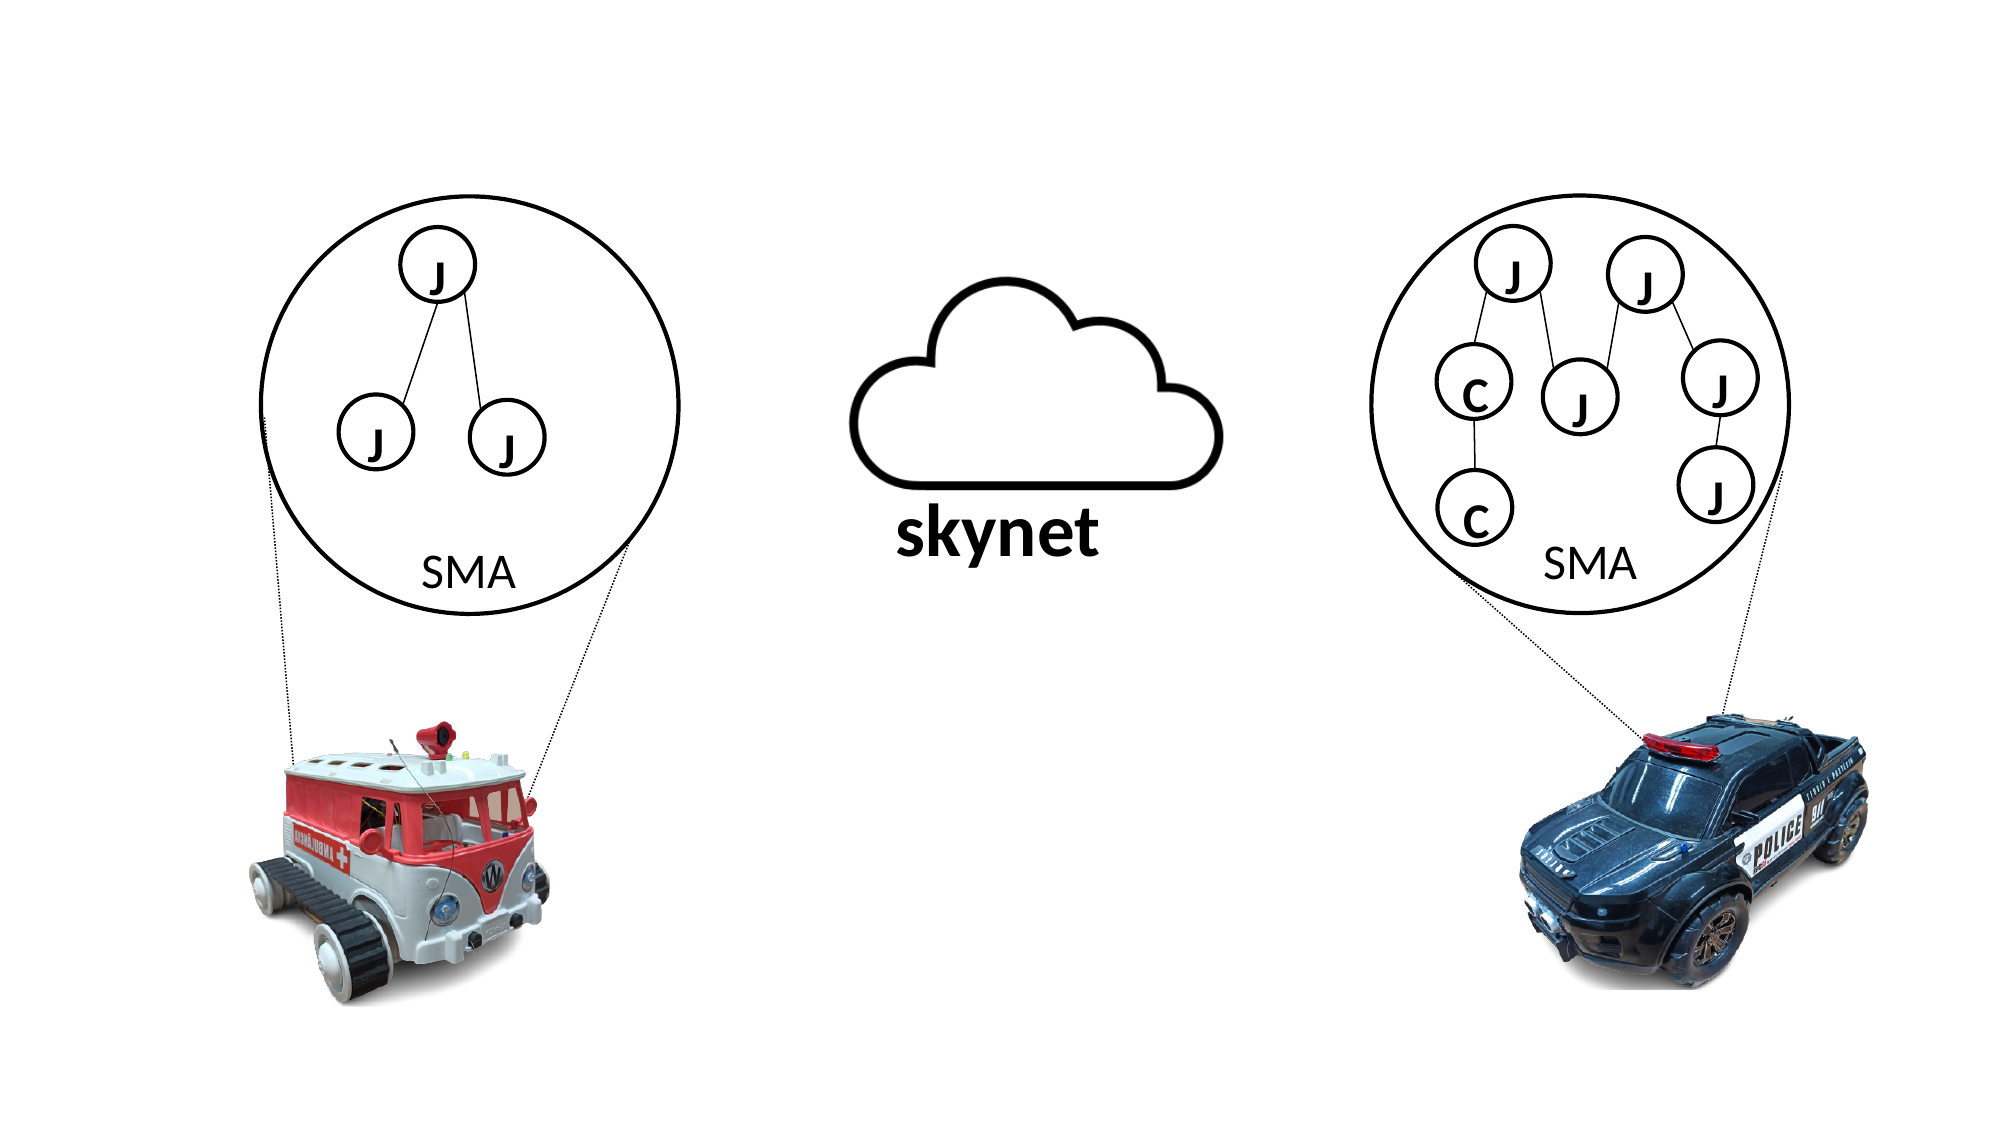

Bio-Inspired: Mutualismo
J
J
J
J
C
J
J
J
J
C
skynet
SMA
SMA